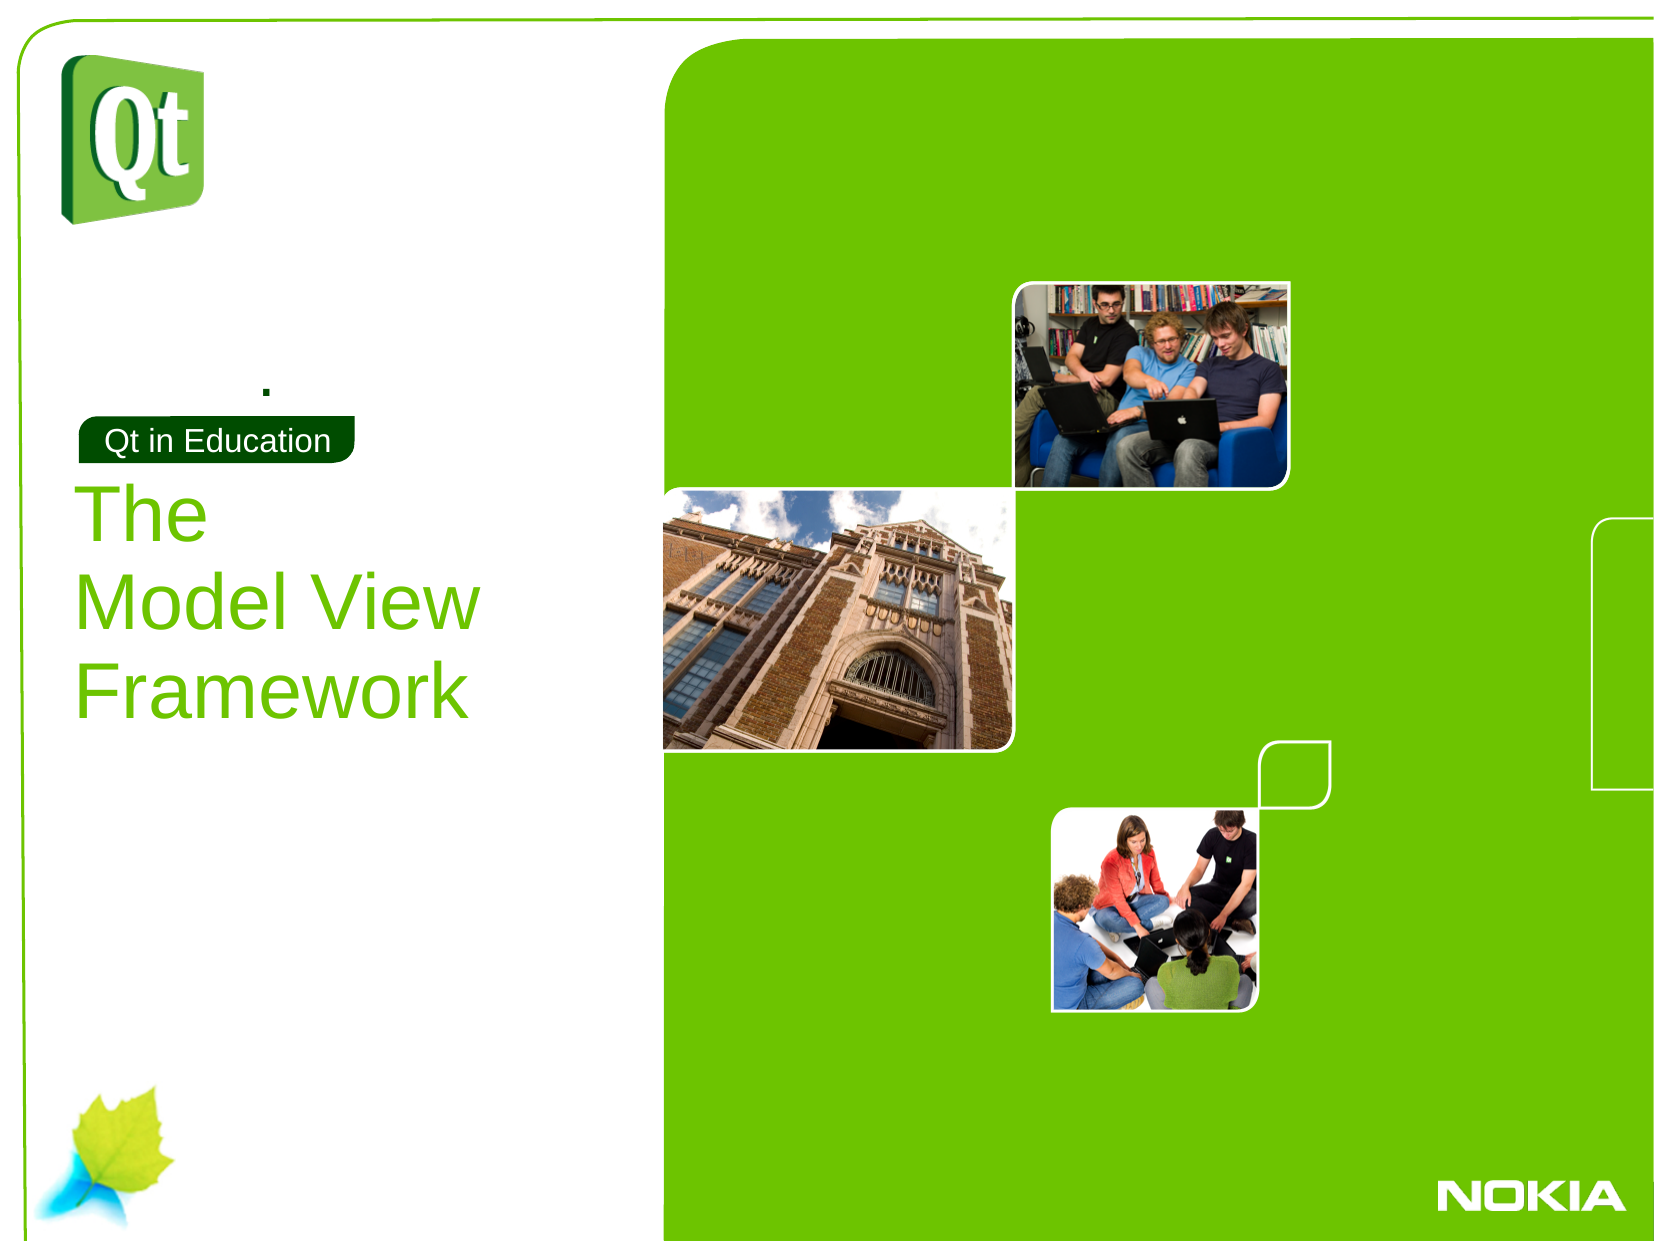

# .
Qt in Education
The
Model View
Framework